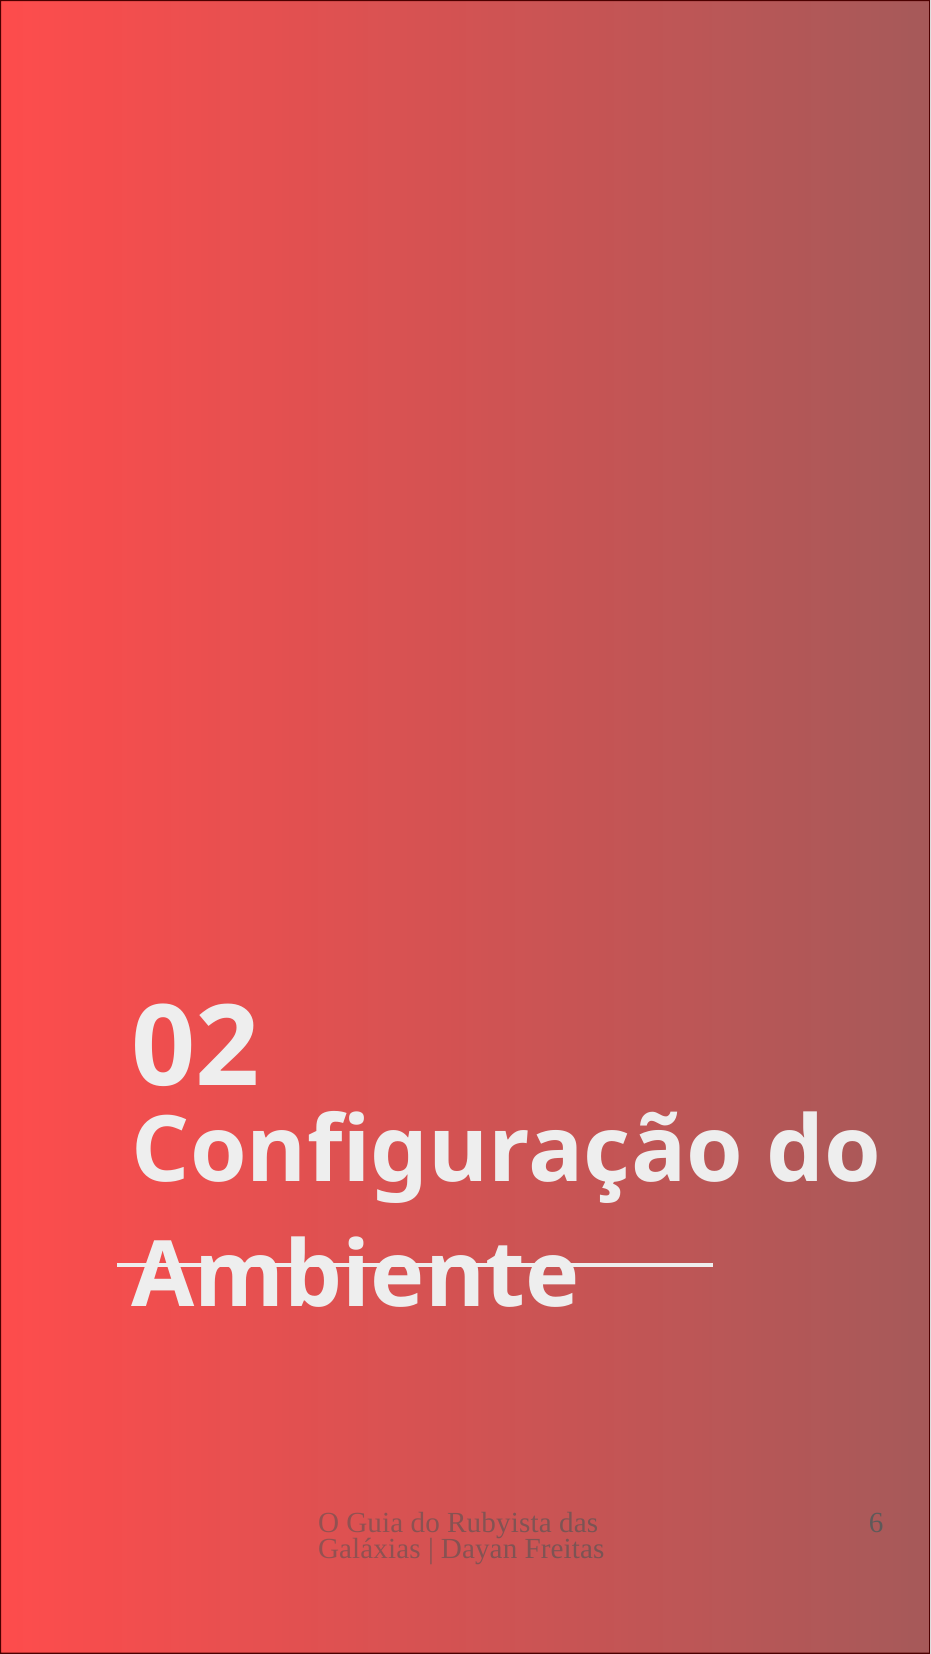

02
Configuração do Ambiente
O Guia do Rubyista das Galáxias | Dayan Freitas
6